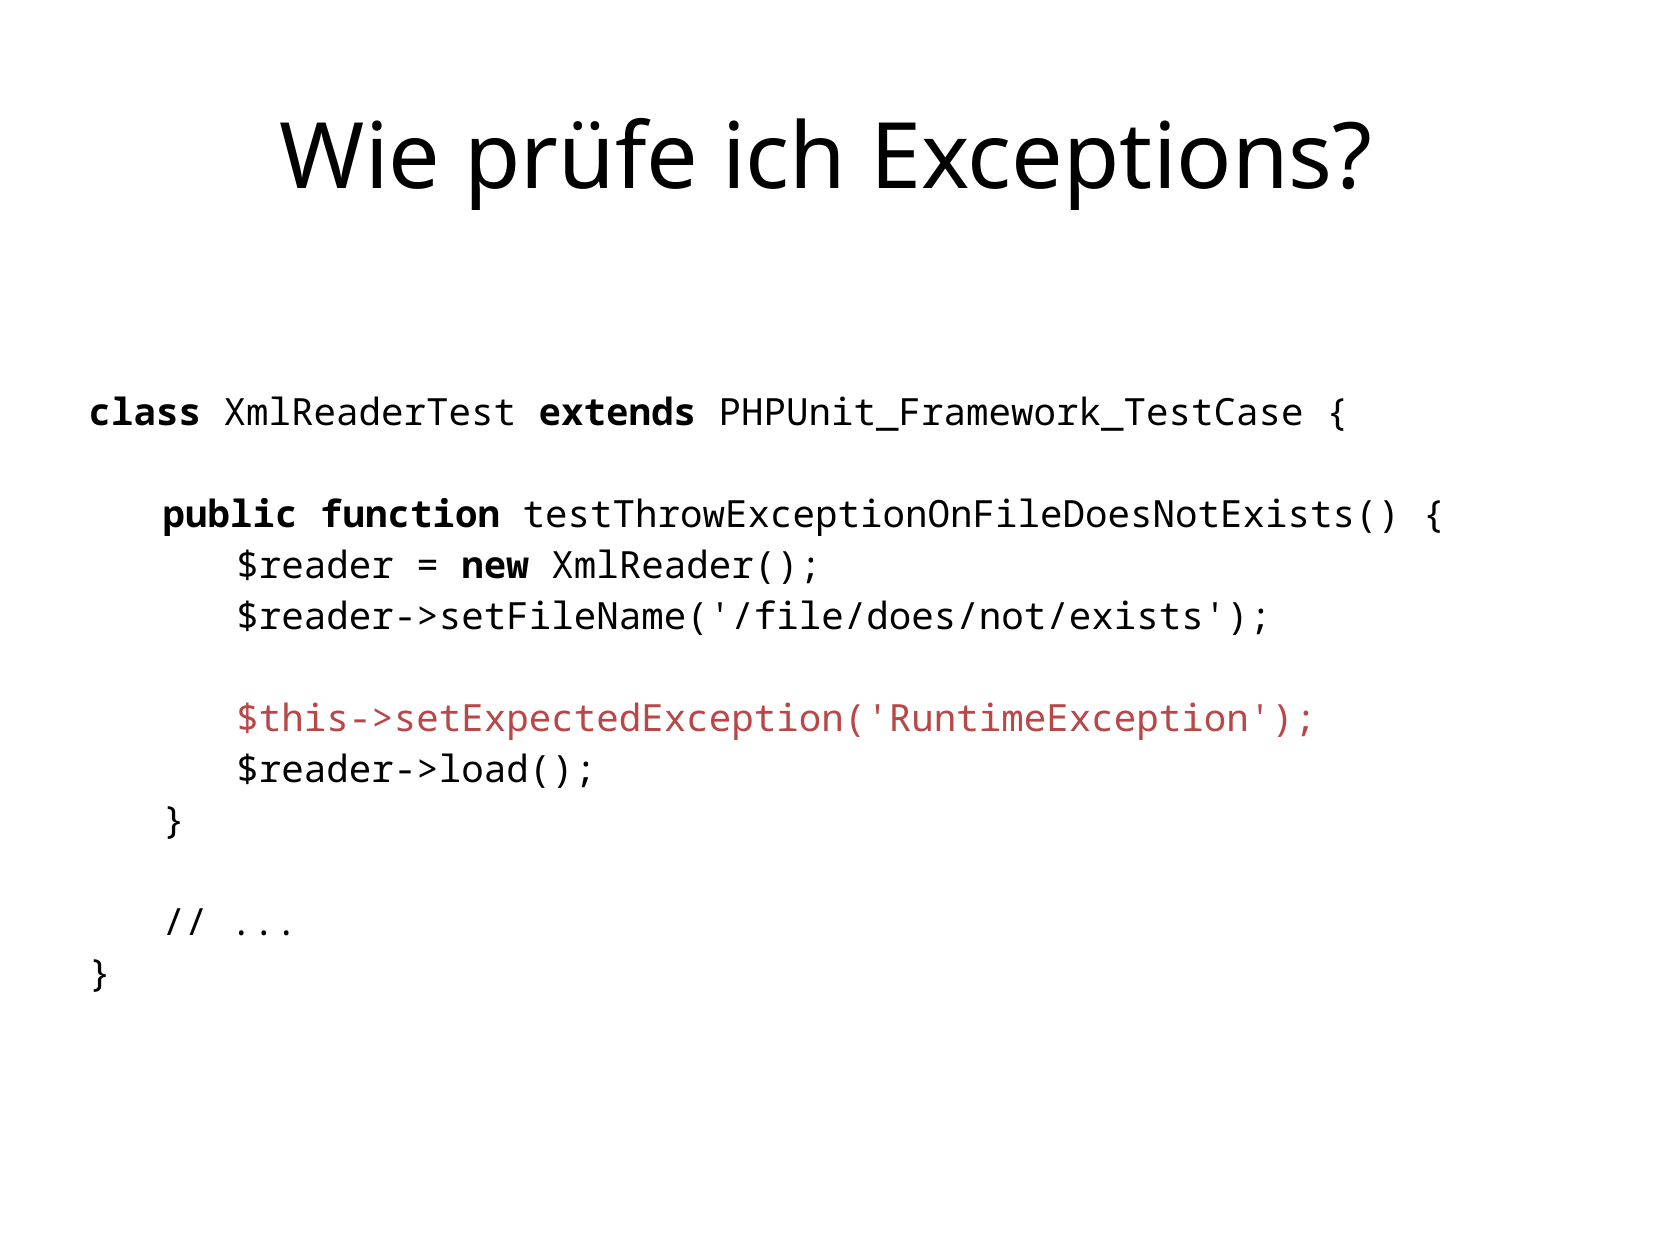

# Wie prüfe ich Exceptions?
class XmlReaderTest extends PHPUnit_Framework_TestCase {
	public function testThrowExceptionOnFileDoesNotExists() {
		$reader = new XmlReader();
		$reader->setFileName('/file/does/not/exists');
		$this->setExpectedException('RuntimeException');
		$reader->load();
	}
	// ...
}